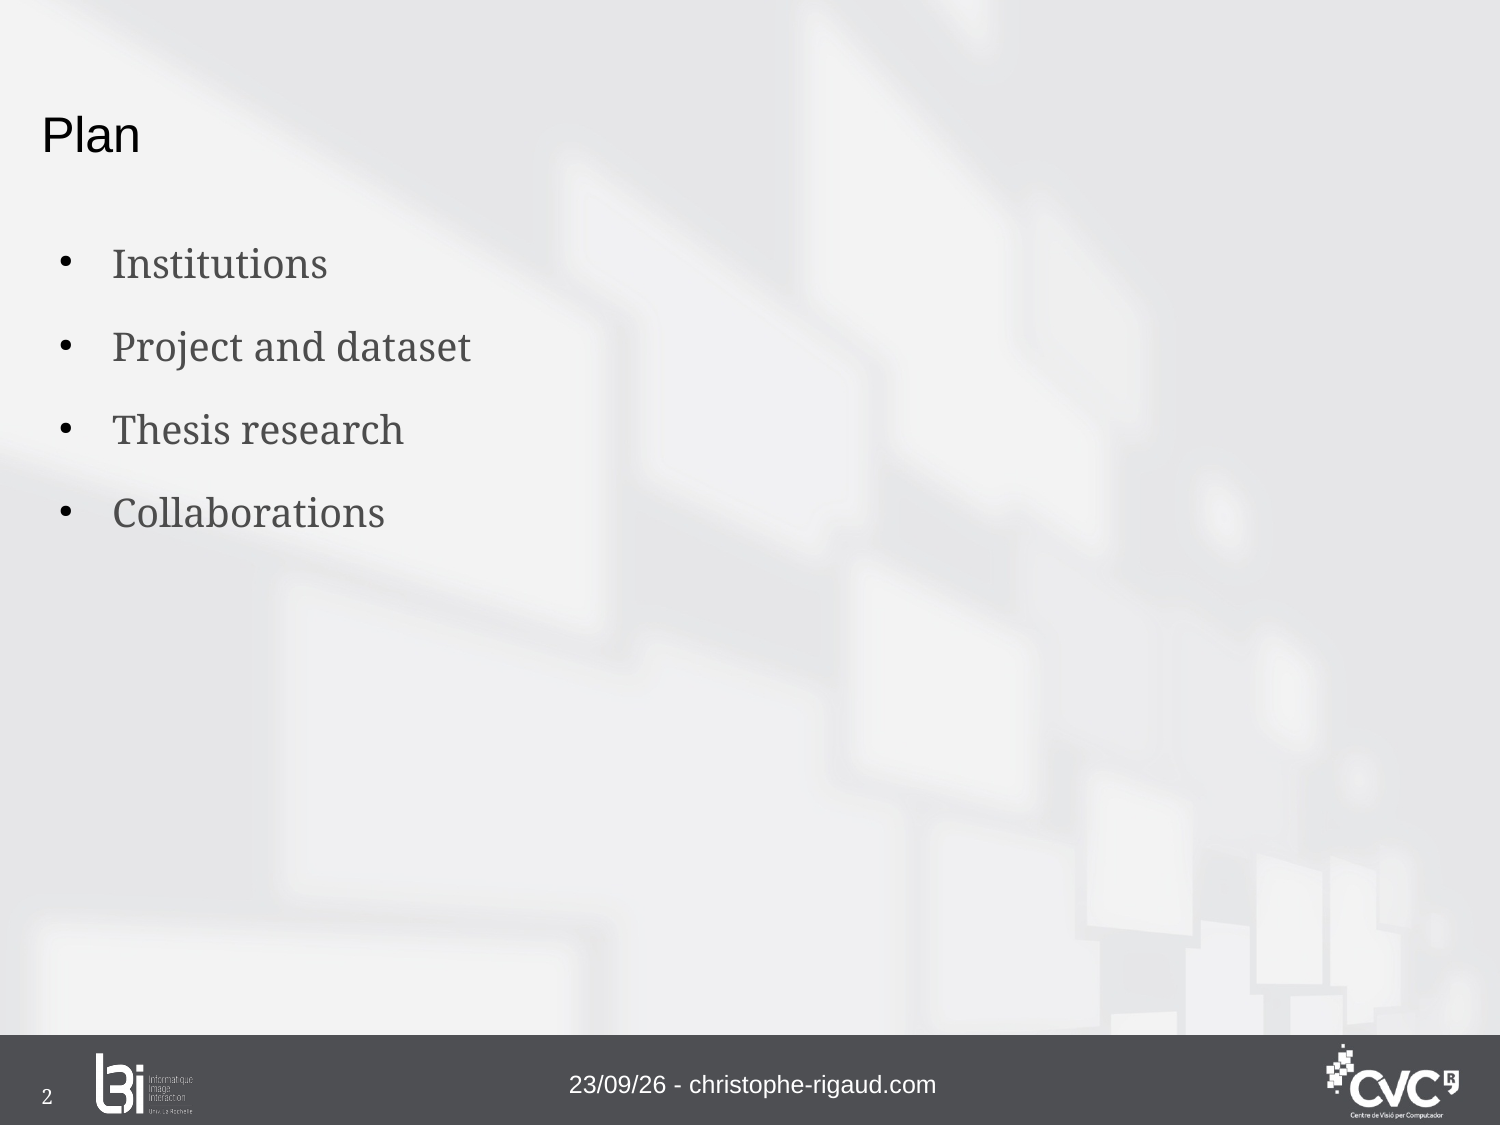

# Plan
Institutions
Project and dataset
Thesis research
Collaborations
 - christophe-rigaud.com
2